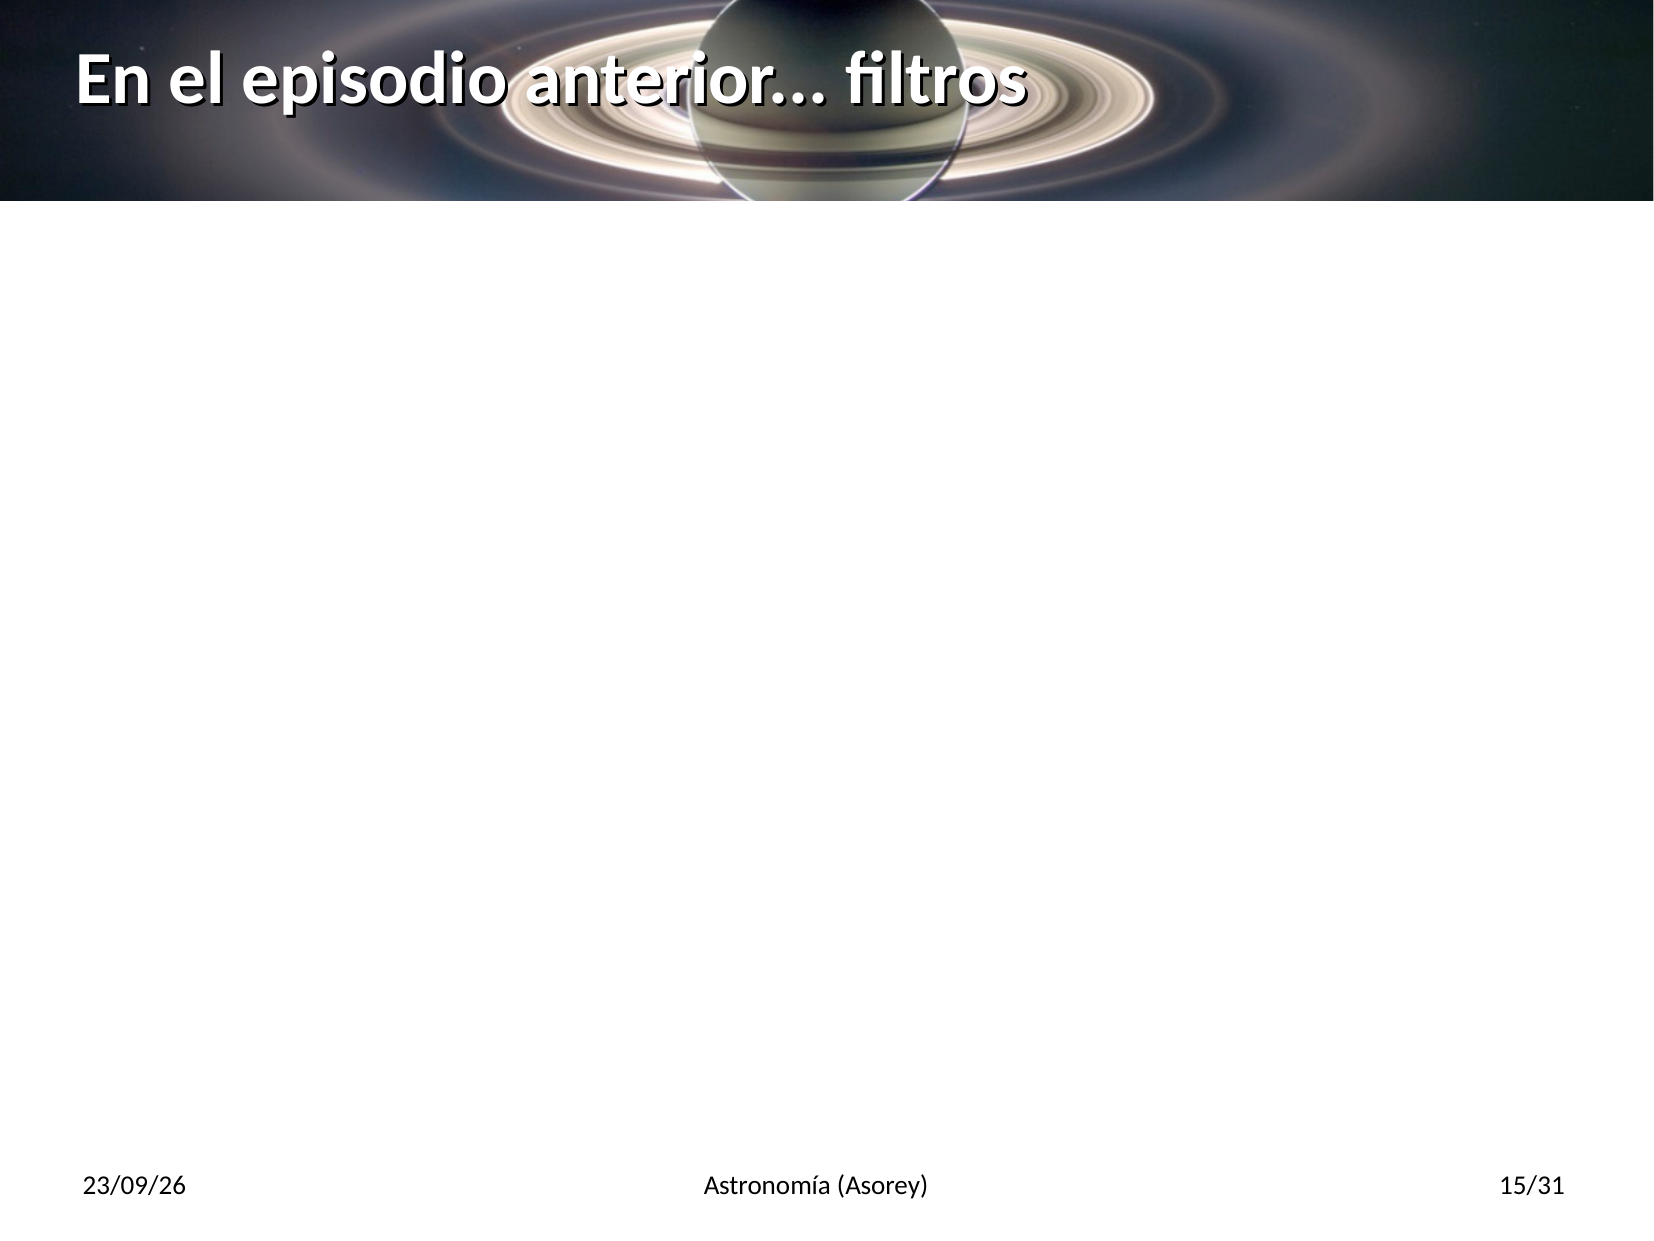

# En el episodio anterior... filtros
Astronomía (Asorey)
15